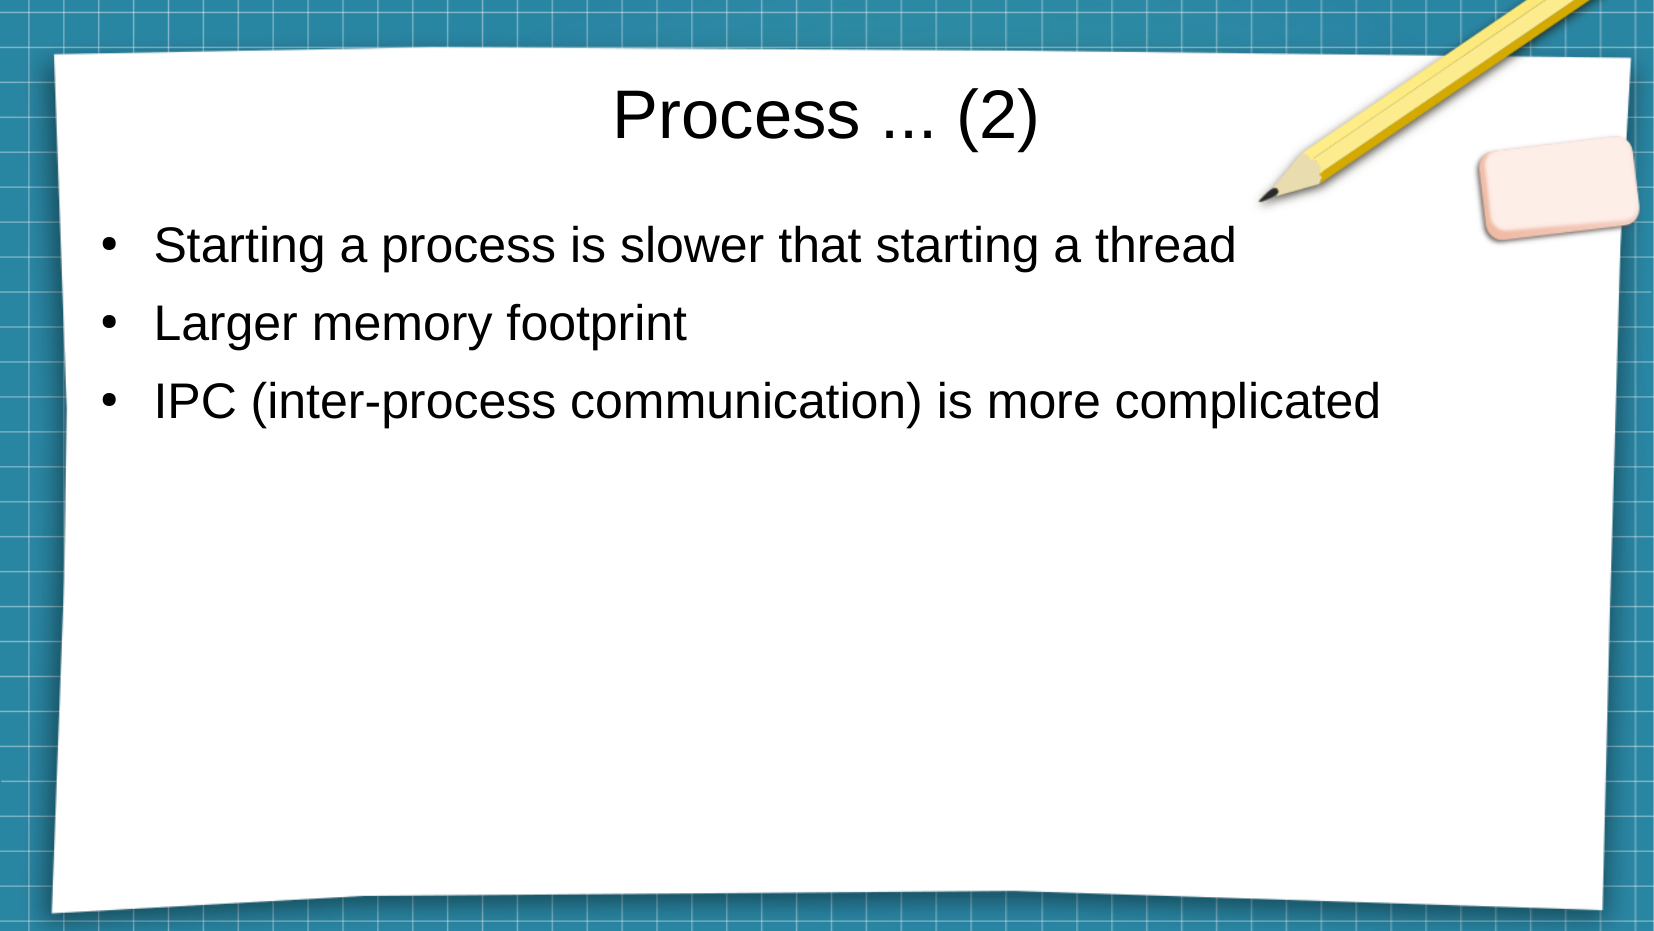

# Process ... (2)
Starting a process is slower that starting a thread
Larger memory footprint
IPC (inter-process communication) is more complicated